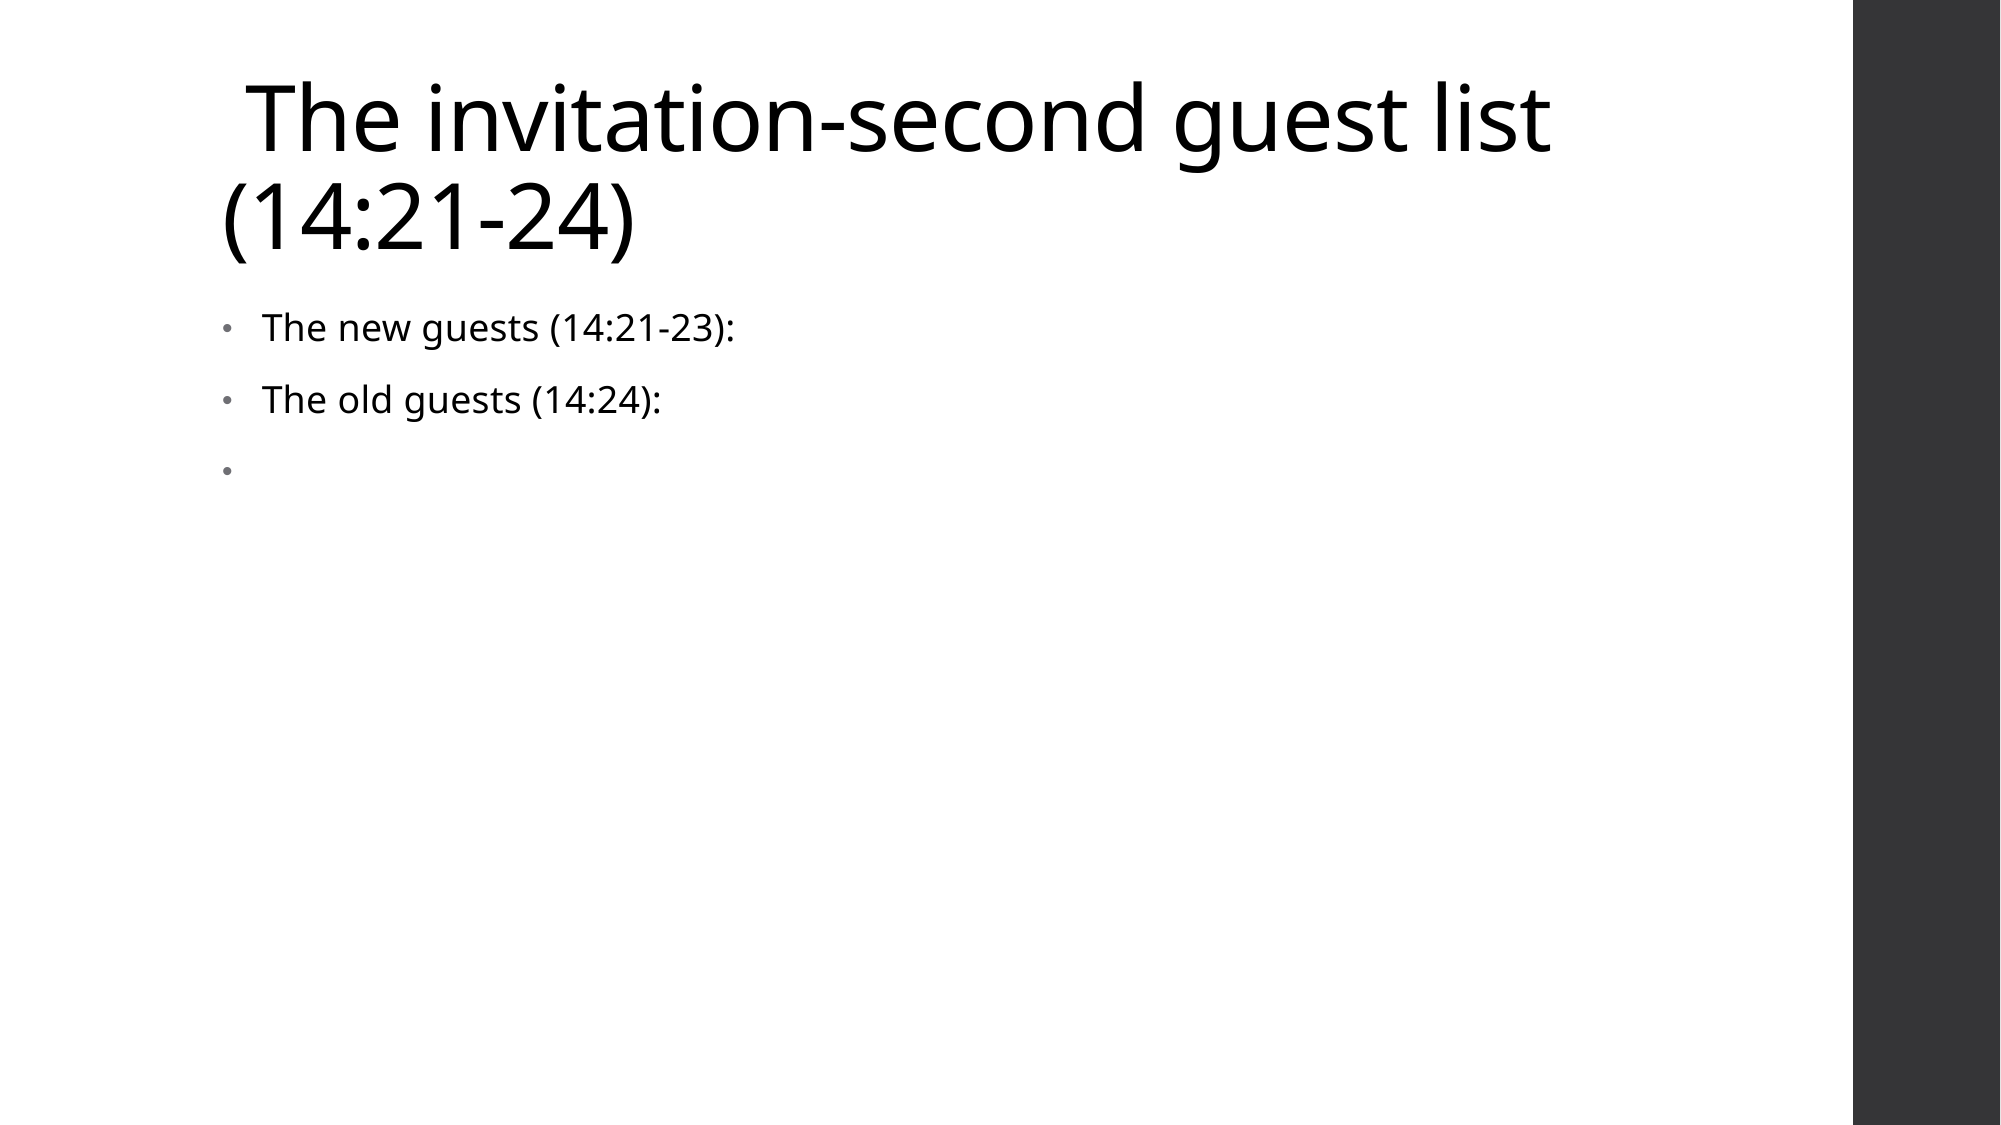

# The invitation-second guest list (14:21-24)
 The new guests (14:21-23):
 The old guests (14:24):